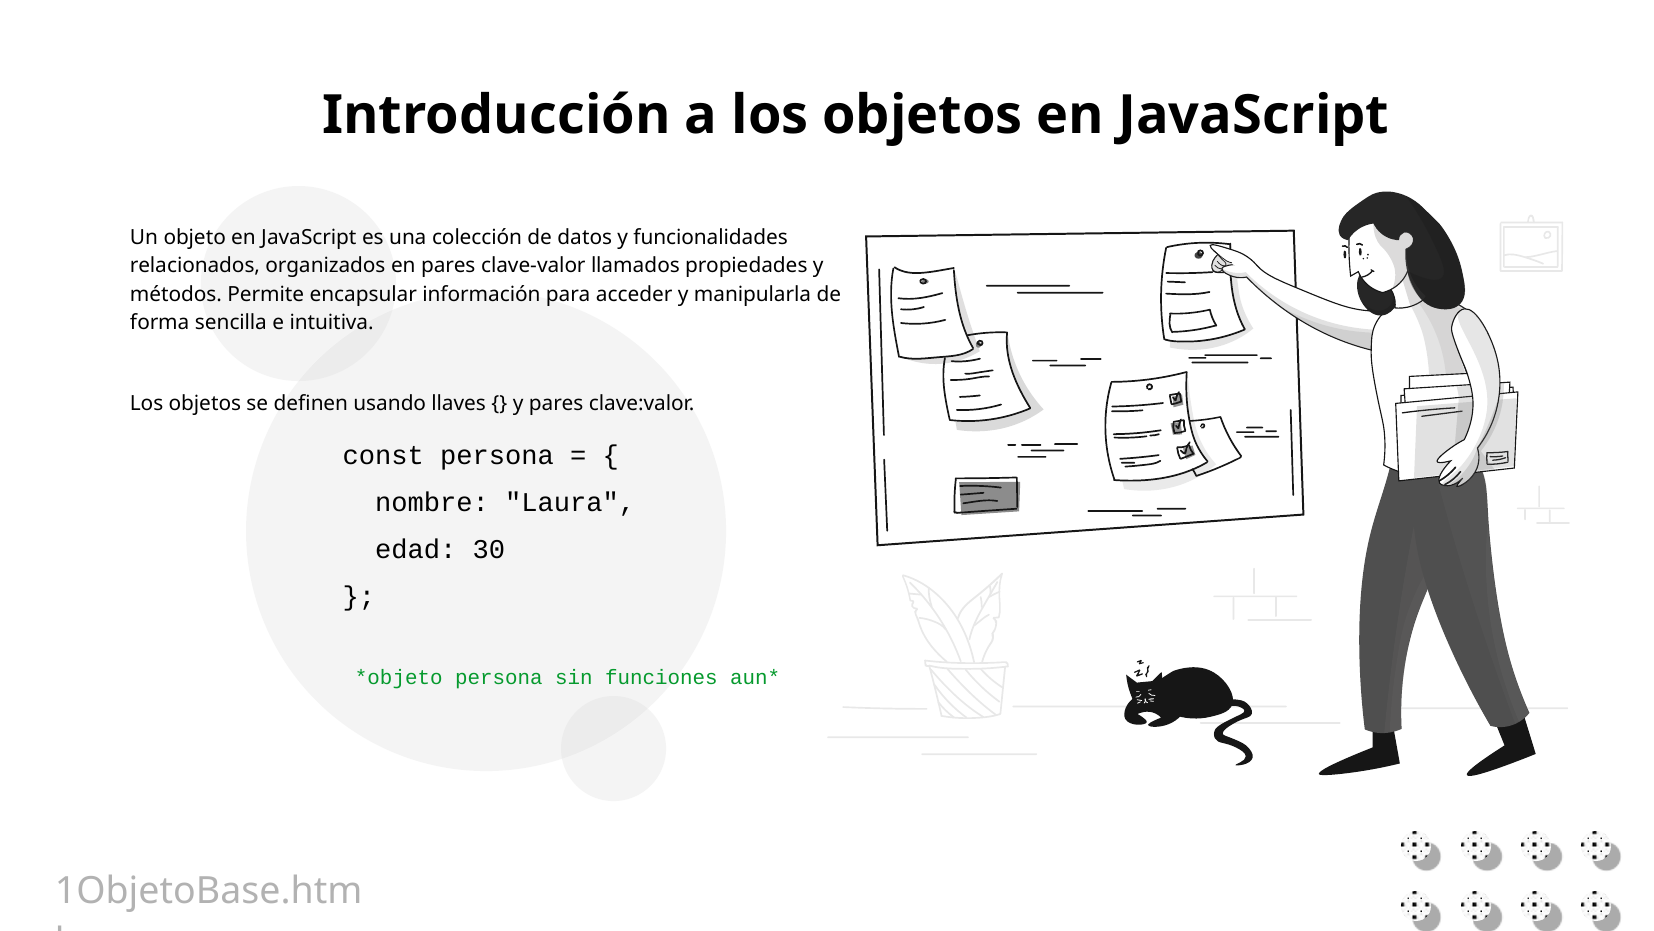

# Introducción a los objetos en JavaScript
Un objeto en JavaScript es una colección de datos y funcionalidades relacionados, organizados en pares clave-valor llamados propiedades y métodos. Permite encapsular información para acceder y manipularla de forma sencilla e intuitiva.
Los objetos se definen usando llaves {} y pares clave:valor.
const persona = {
 nombre: "Laura",
 edad: 30
};
 *objeto persona sin funciones aun*
1ObjetoBase.html